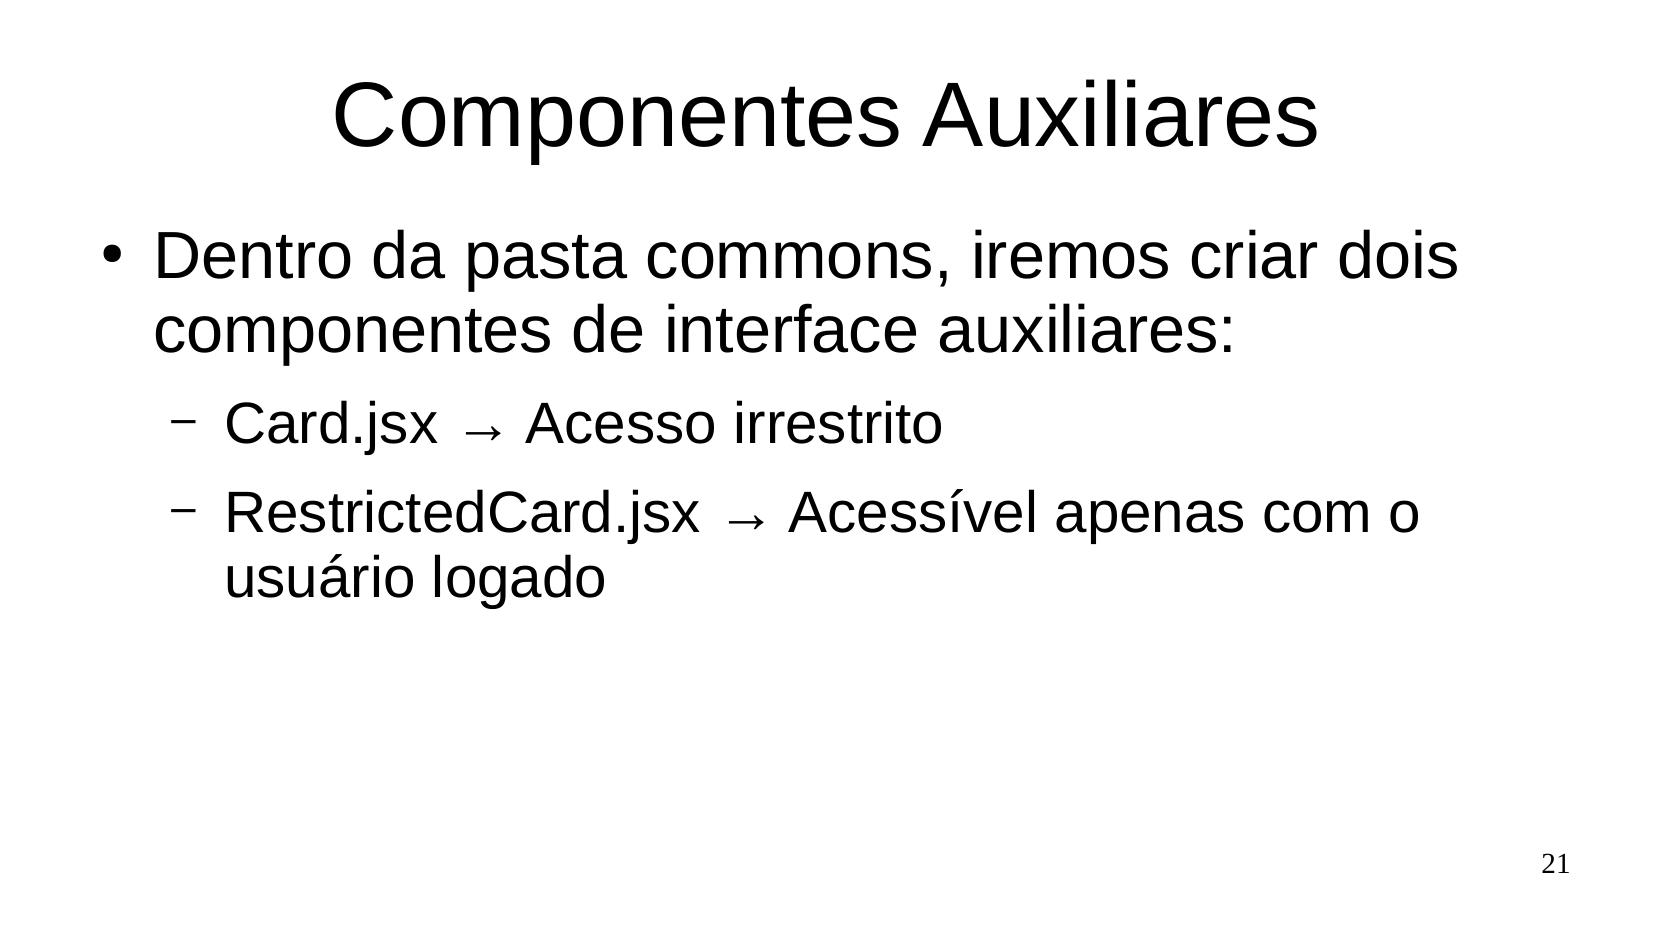

# Componentes Auxiliares
Dentro da pasta commons, iremos criar dois componentes de interface auxiliares:
Card.jsx → Acesso irrestrito
RestrictedCard.jsx → Acessível apenas com o usuário logado
21